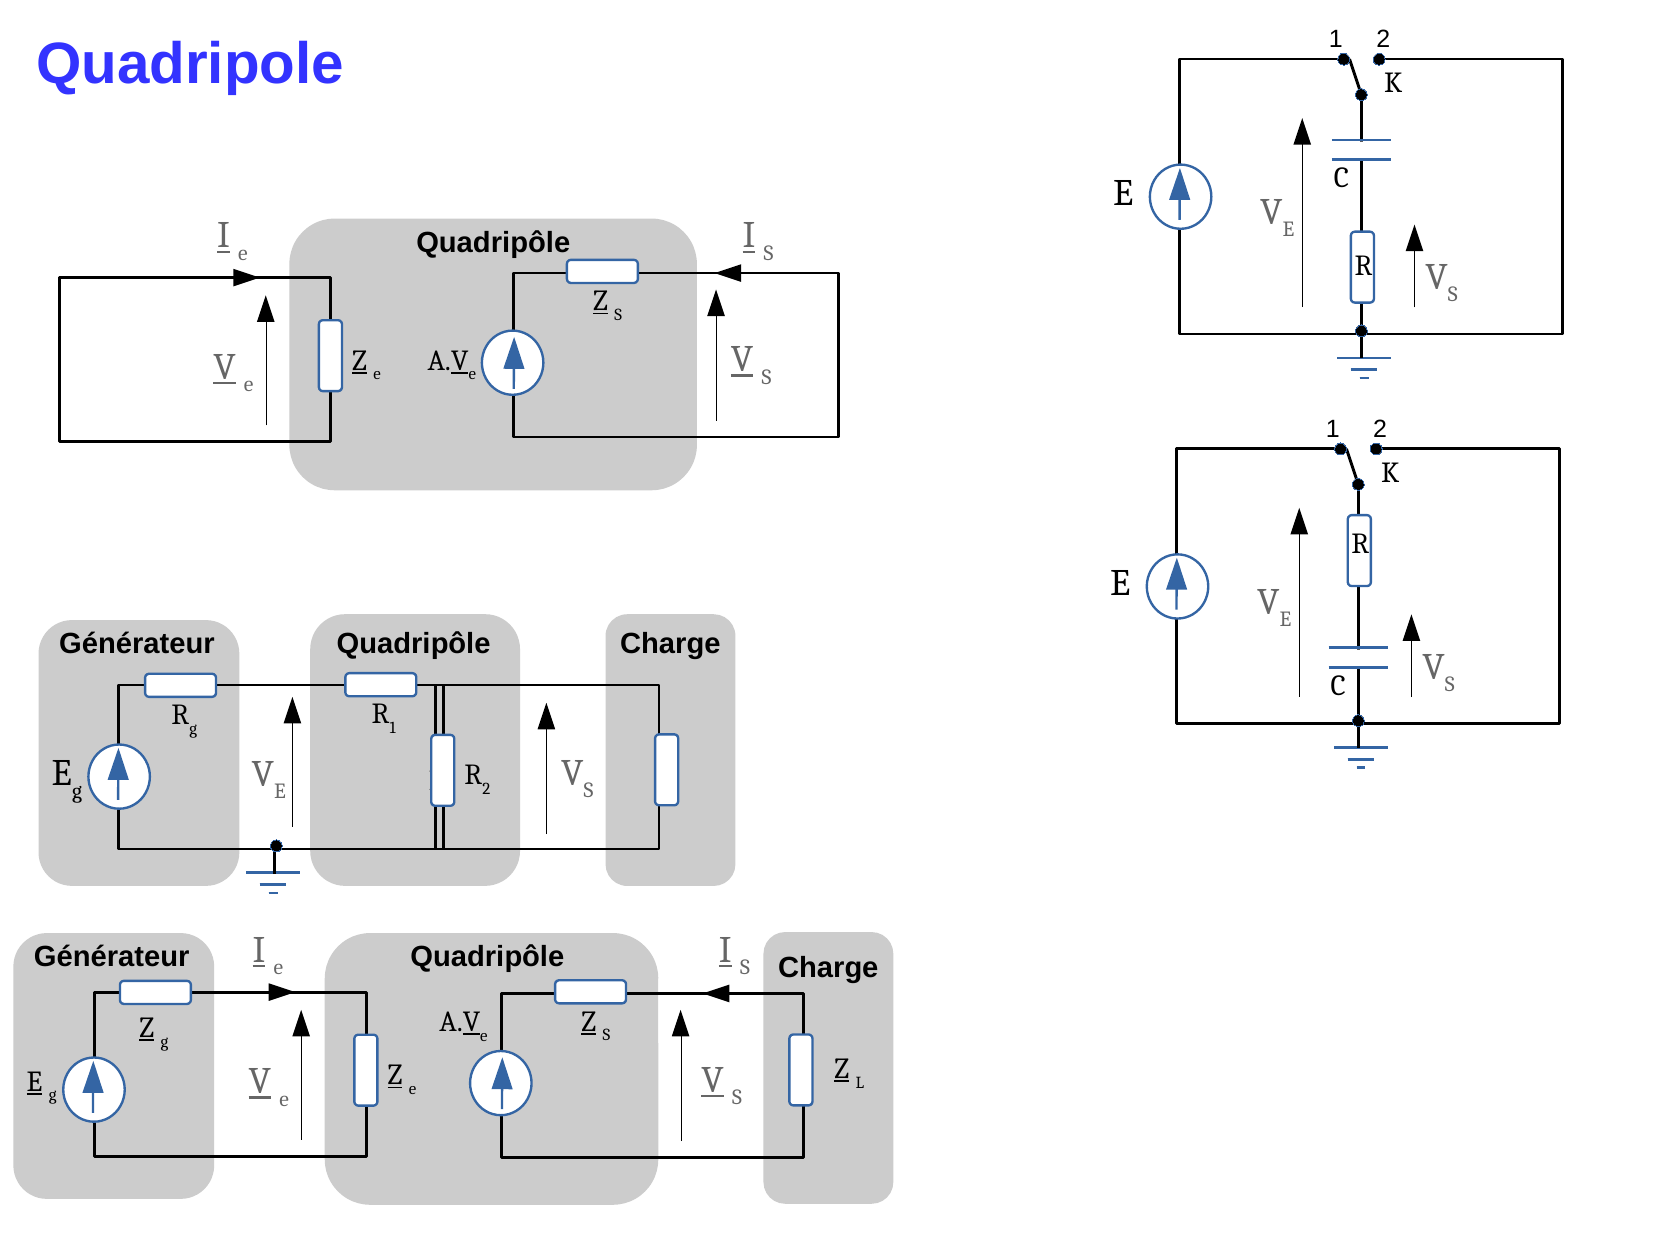

1
2
Quadripole
K
C
E
VE
I S
I e
Quadripôle
R
VS
Z S
V S
Z e
A.Ve
V e
1
2
K
R
E
VE
Générateur
Quadripôle
Charge
VS
C
R1
Rg
VS
Eg
VE
R2
R
I S
I e
Générateur
Quadripôle
Charge
Z S
A.Ve
Z g
Z L
Z e
V S
V e
E g